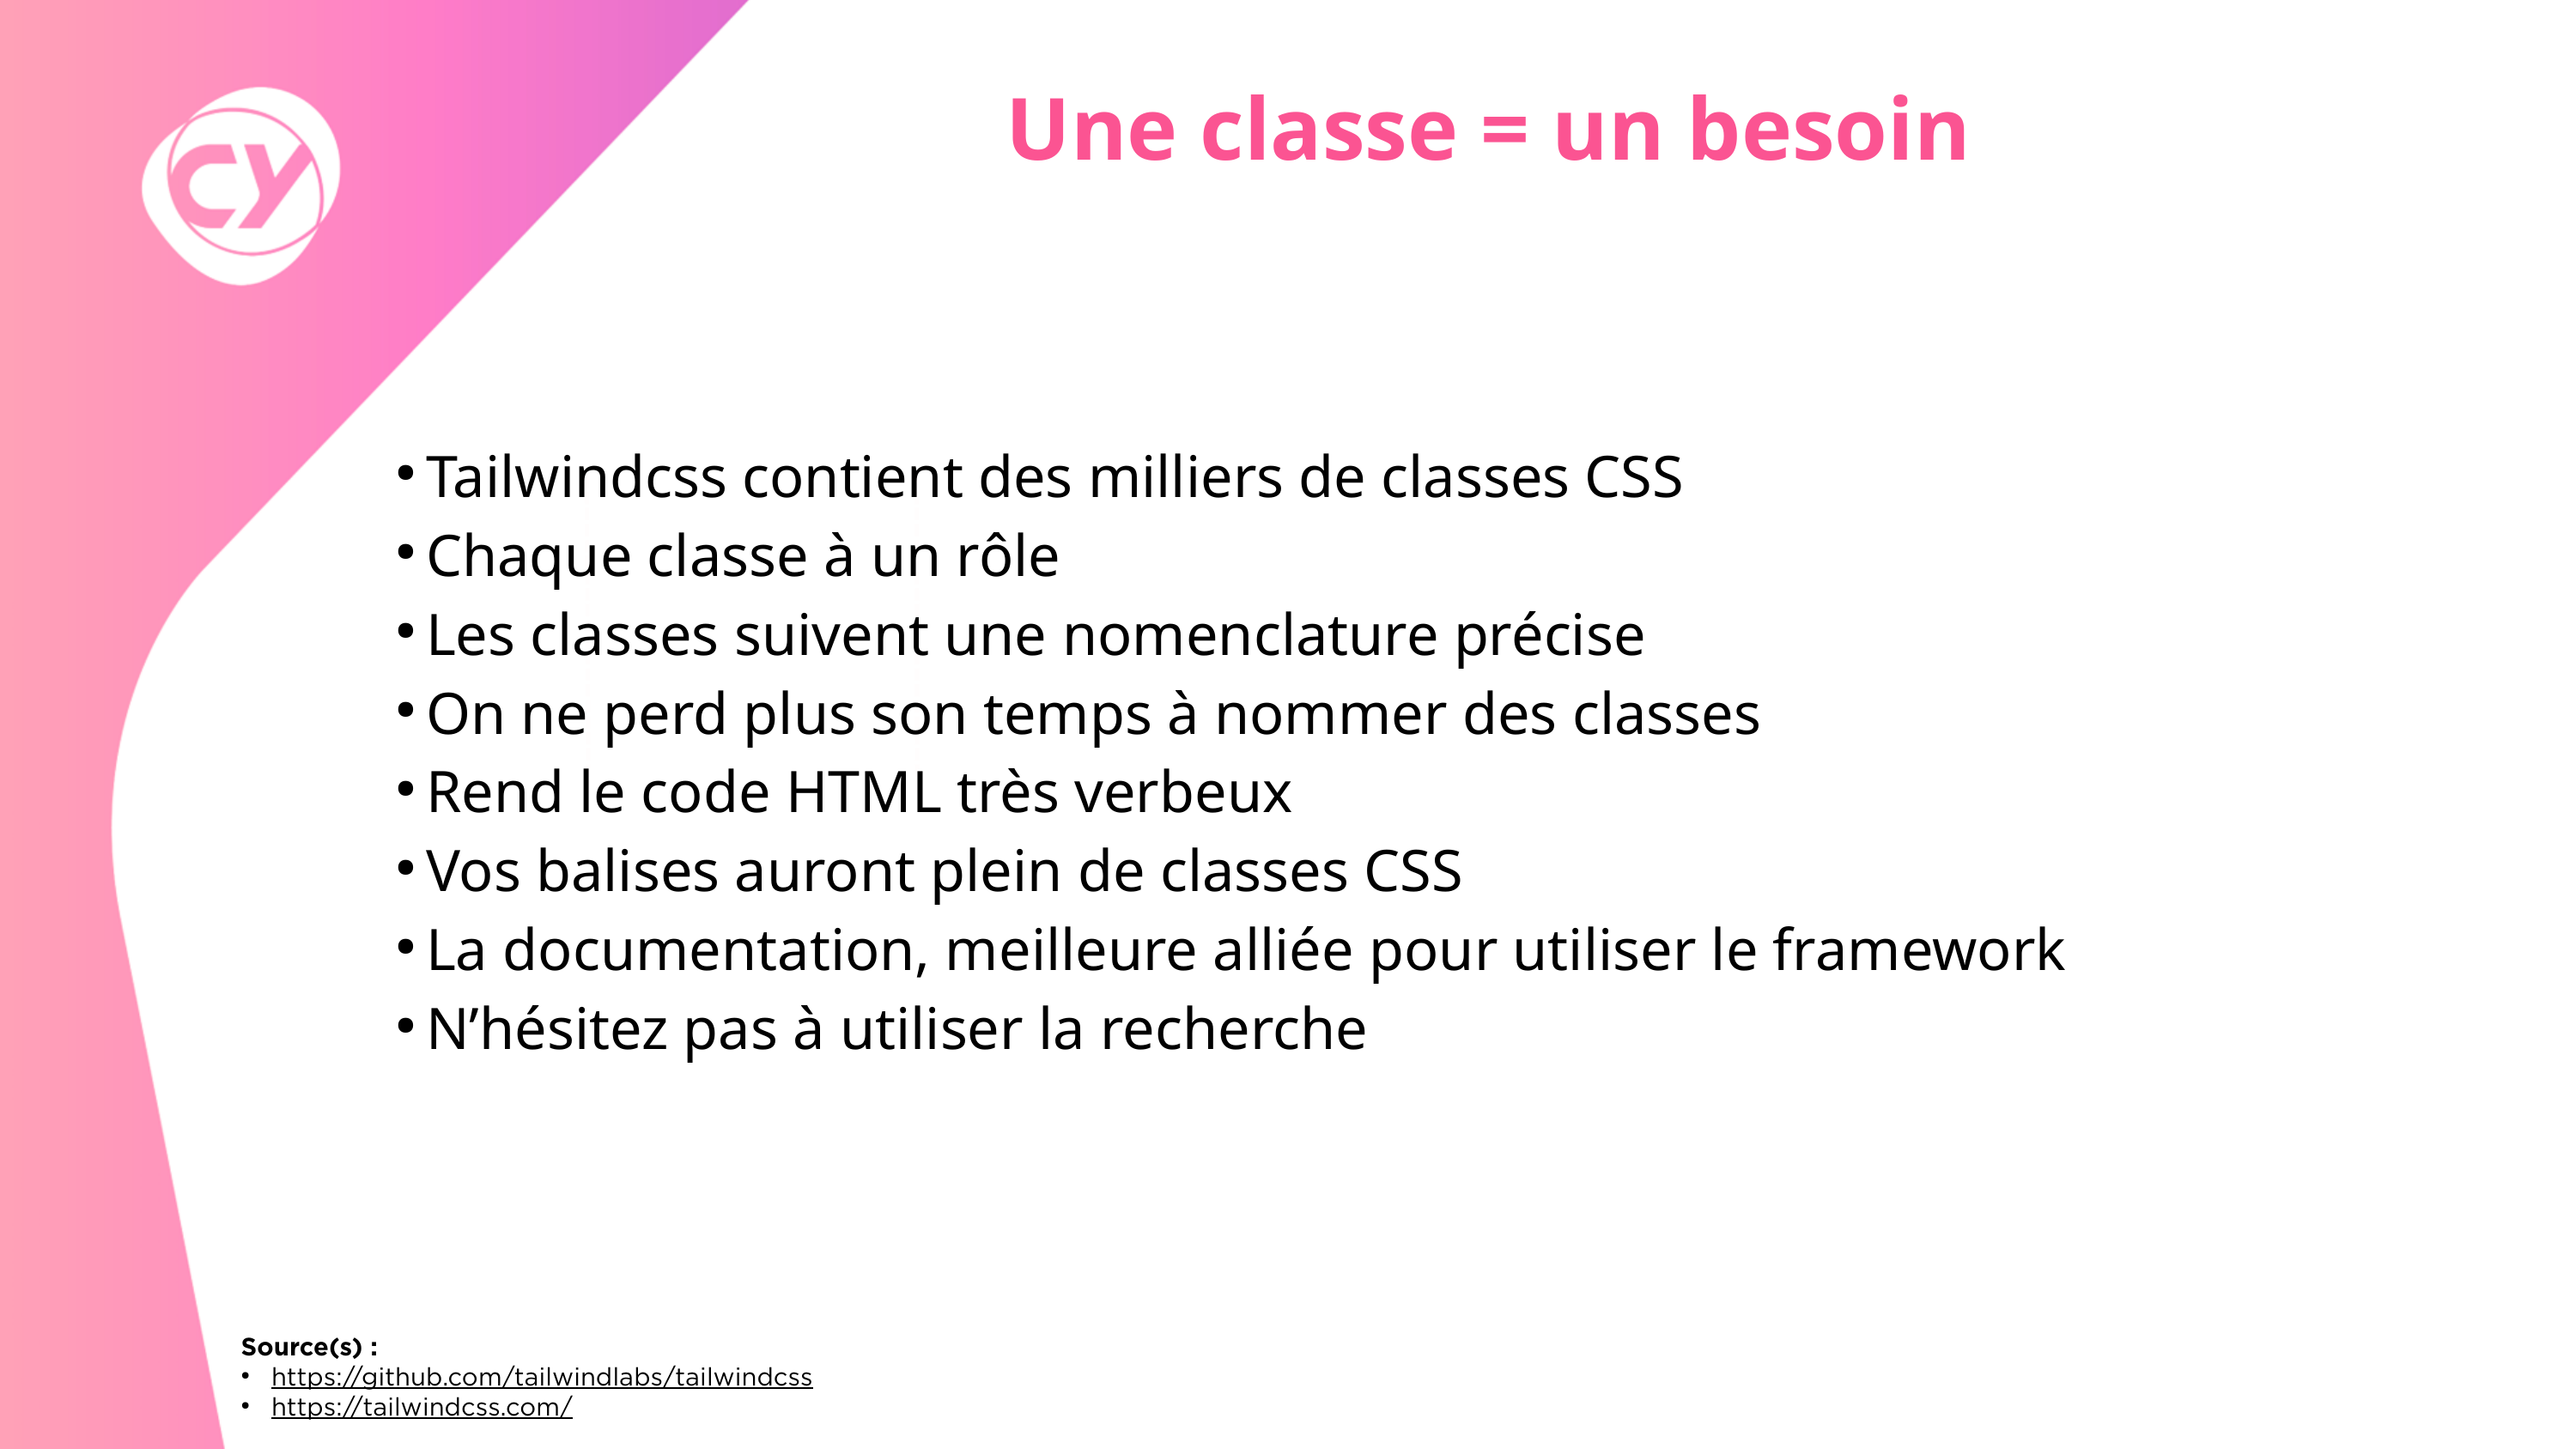

Une classe = un besoin
Tailwindcss contient des milliers de classes CSS
Chaque classe à un rôle
Les classes suivent une nomenclature précise
On ne perd plus son temps à nommer des classes
Rend le code HTML très verbeux
Vos balises auront plein de classes CSS
La documentation, meilleure alliée pour utiliser le framework
N’hésitez pas à utiliser la recherche
Source(s) :
https://github.com/tailwindlabs/tailwindcss
https://tailwindcss.com/